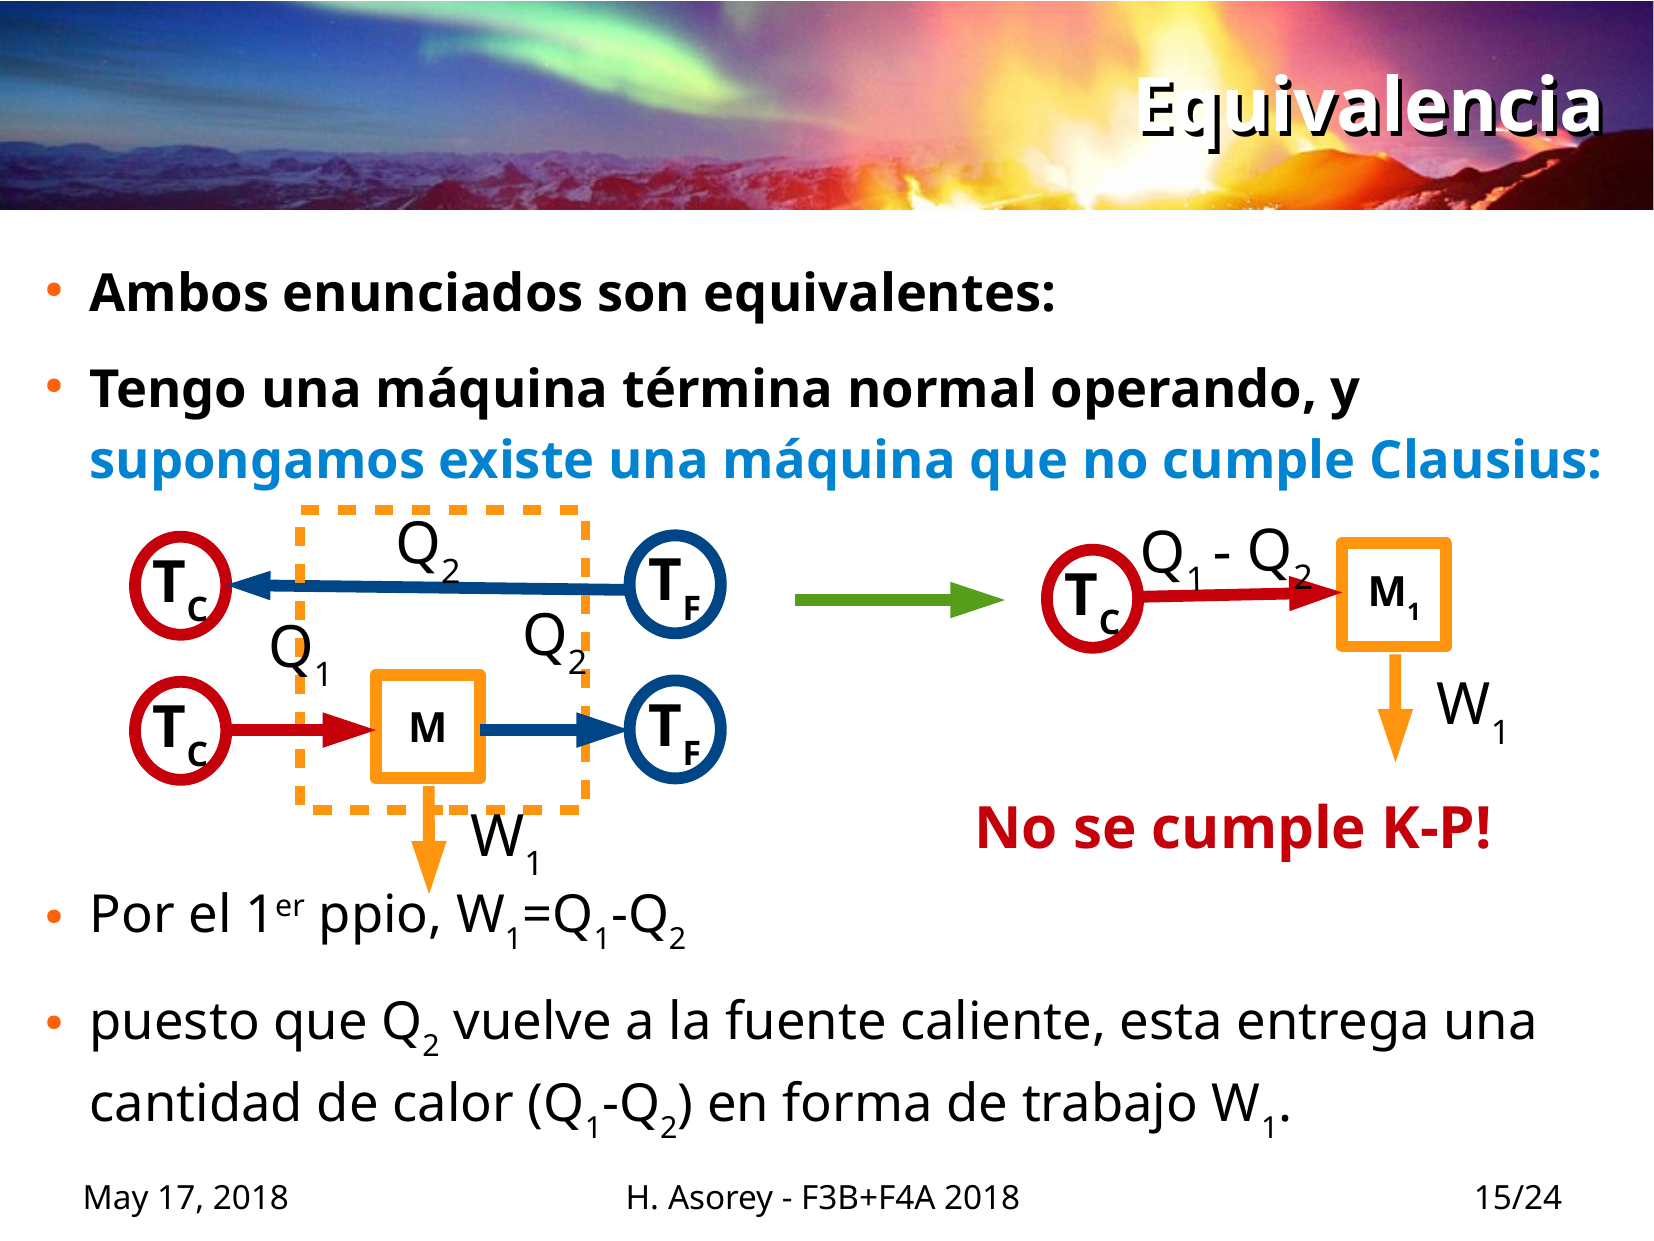

# Equivalencia
Ambos enunciados son equivalentes:
Tengo una máquina términa normal operando, y supongamos existe una máquina que no cumple Clausius:
Por el 1er ppio, W1=Q1-Q2
puesto que Q2 vuelve a la fuente caliente, esta entrega una cantidad de calor (Q1-Q2) en forma de trabajo W1.
TF
TC
Q2
M1
TC
Q1 - Q2
W1
M
TF
TC
Q1
Q2
W1
No se cumple K-P!
May 17, 2018
H. Asorey - F3B+F4A 2018
15